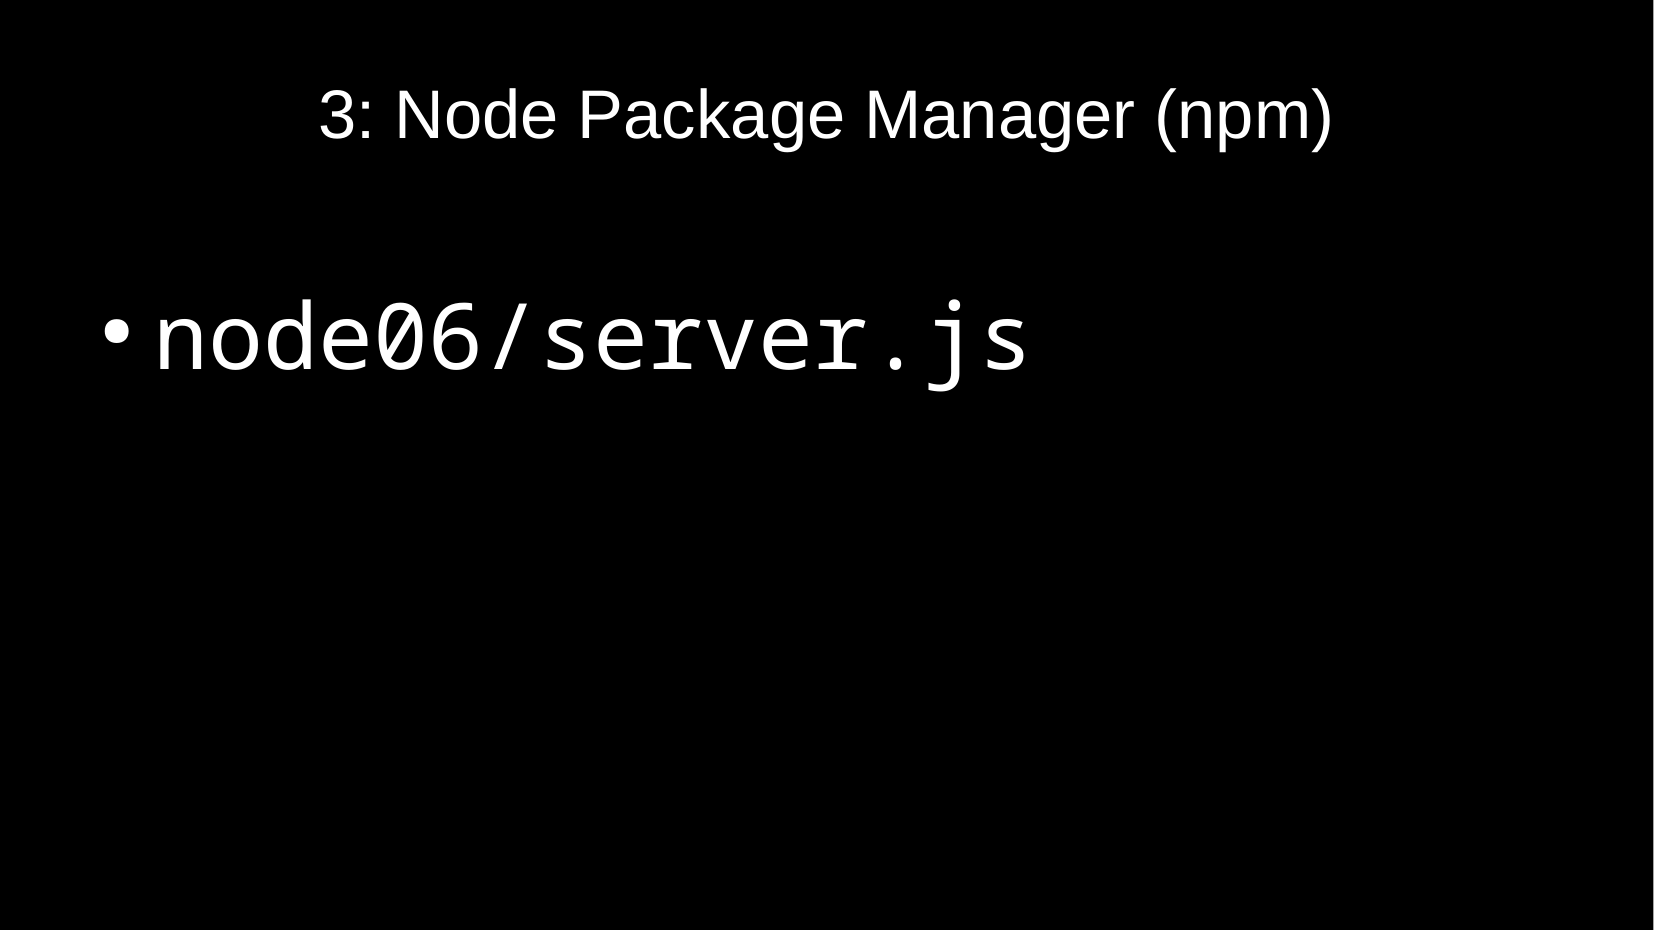

# 3: Node Package Manager (npm)
node06/server.js